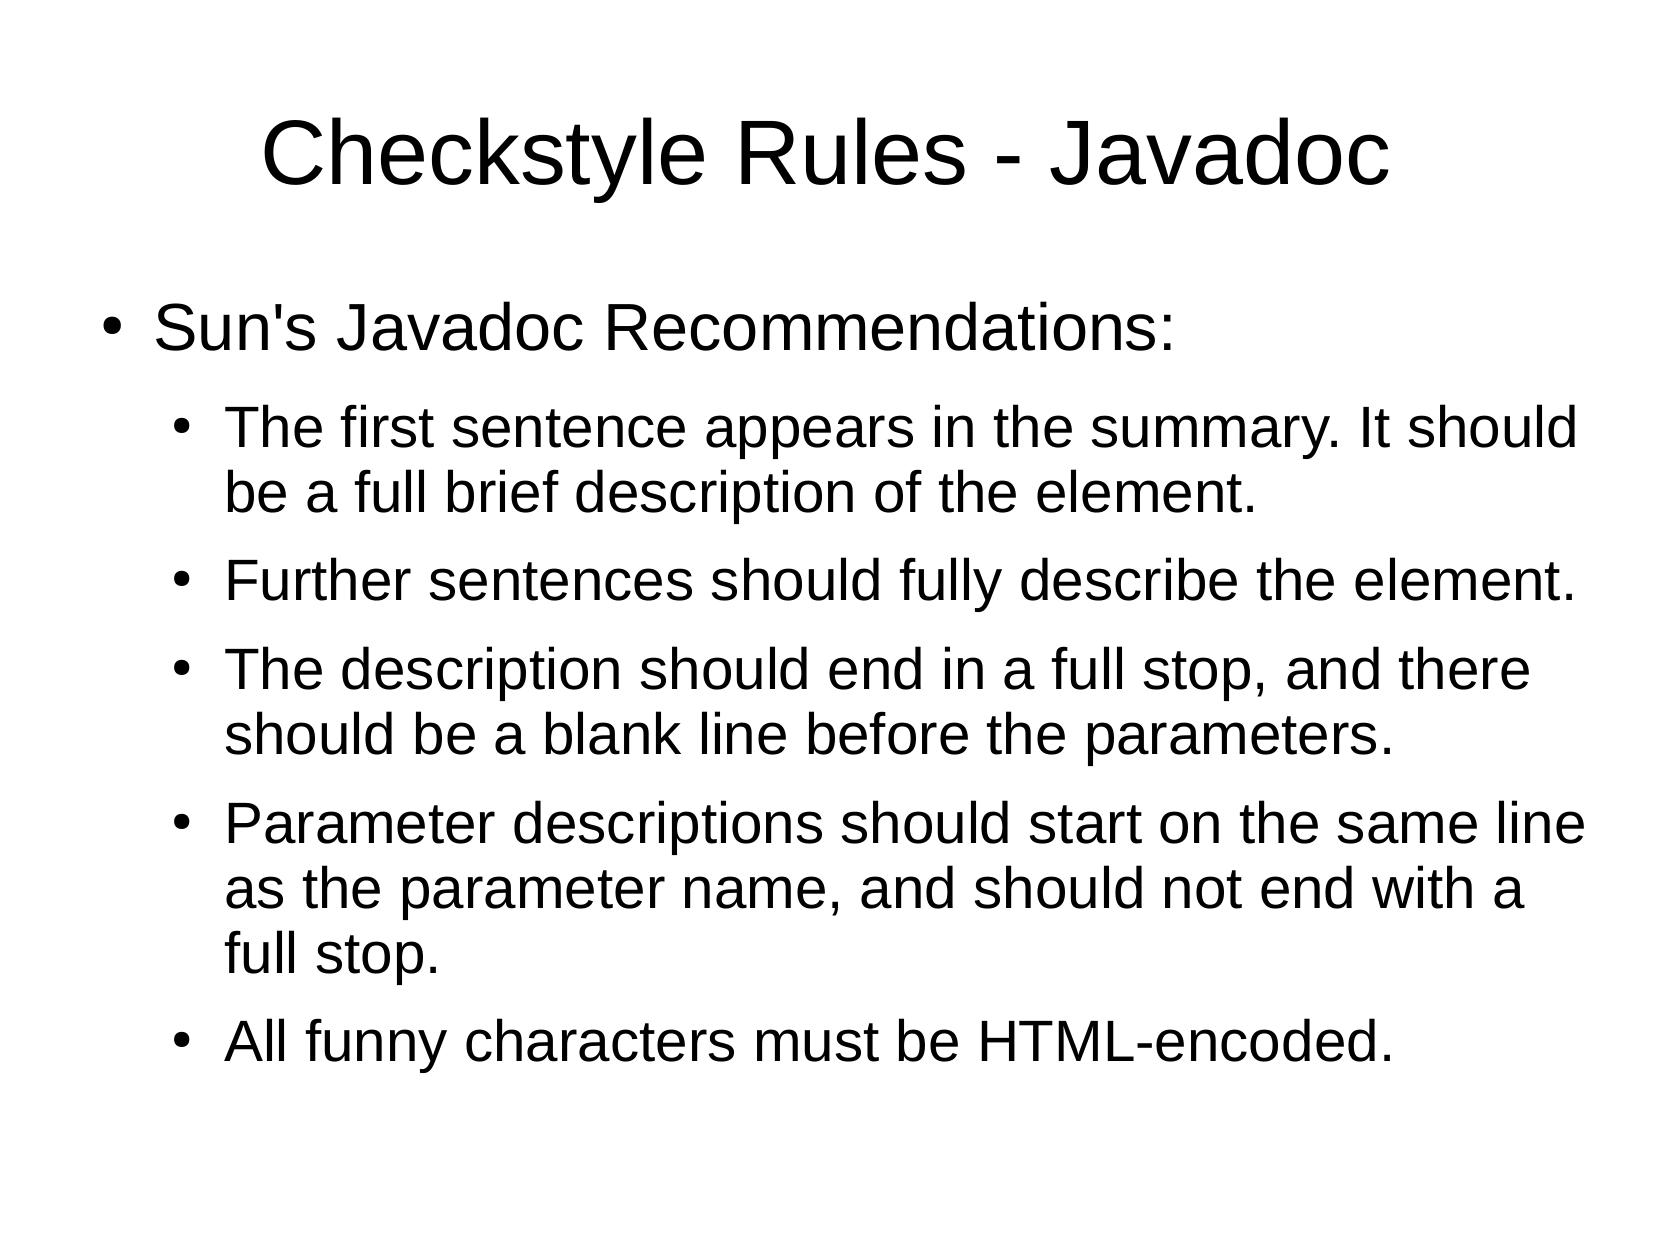

# Checkstyle Rules - Javadoc
Sun's Javadoc Recommendations:
The first sentence appears in the summary. It should be a full brief description of the element.
Further sentences should fully describe the element.
The description should end in a full stop, and there should be a blank line before the parameters.
Parameter descriptions should start on the same line as the parameter name, and should not end with a full stop.
All funny characters must be HTML-encoded.